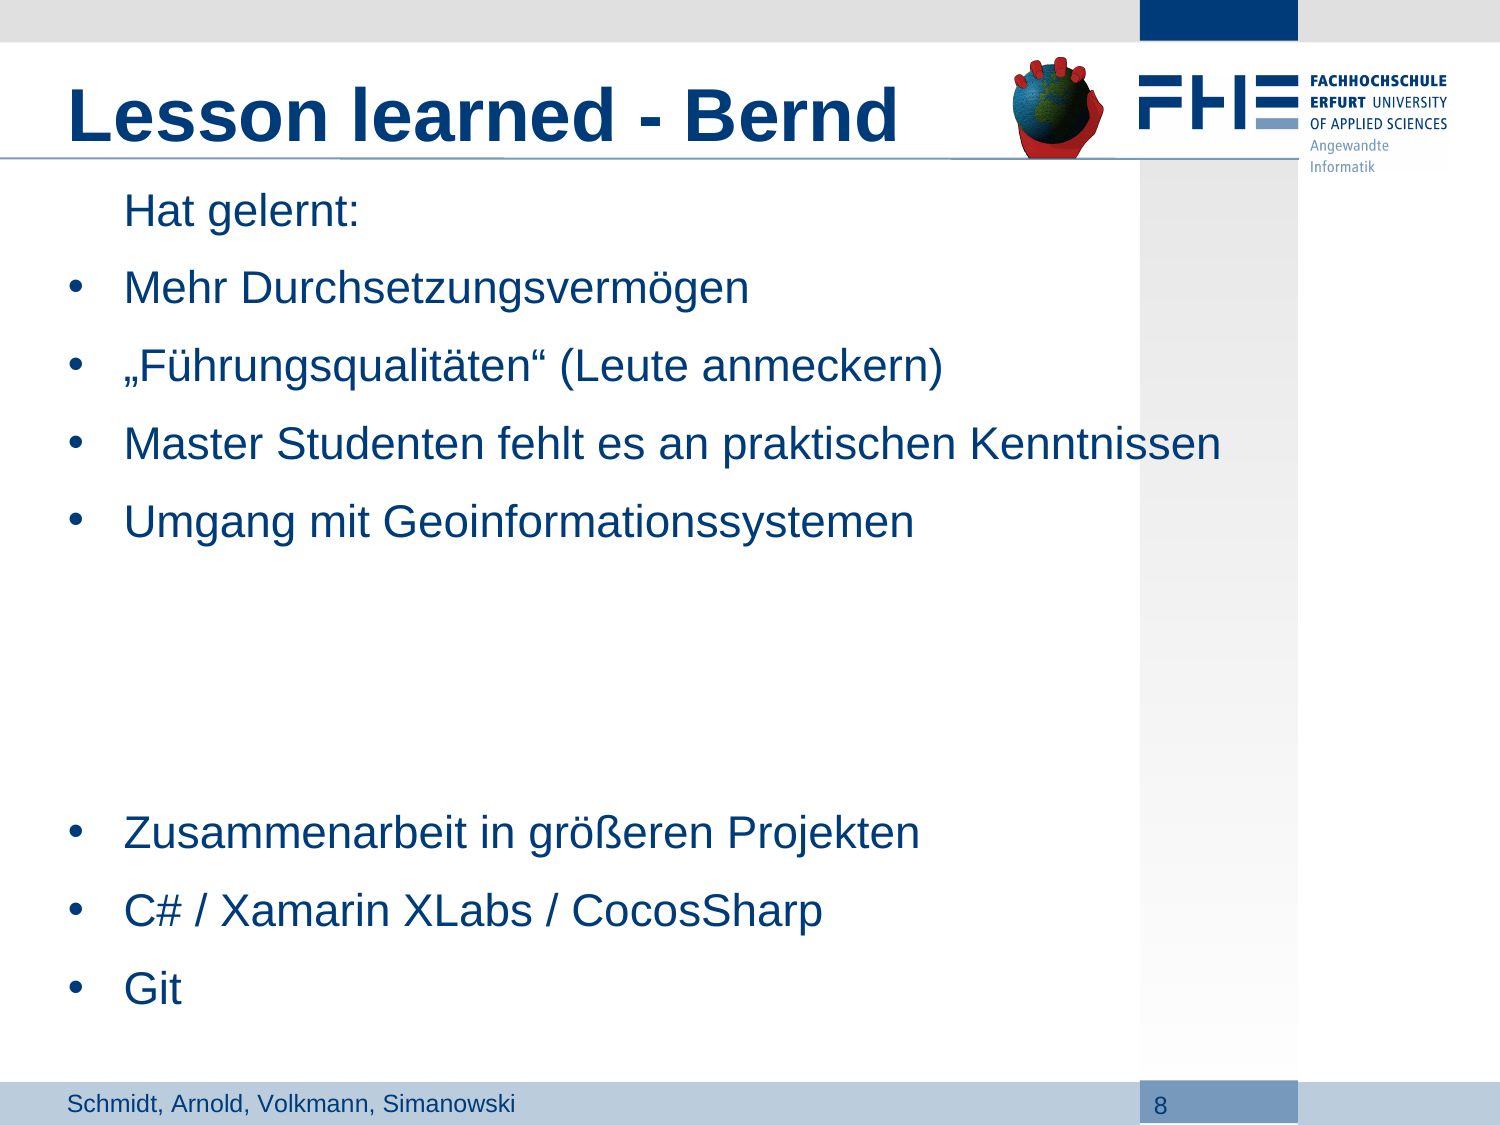

# Lesson learned - Bernd
Hat gelernt:
Mehr Durchsetzungsvermögen
„Führungsqualitäten“ (Leute anmeckern)
Master Studenten fehlt es an praktischen Kenntnissen
Umgang mit Geoinformationssystemen
Zusammenarbeit in größeren Projekten
C# / Xamarin XLabs / CocosSharp
Git